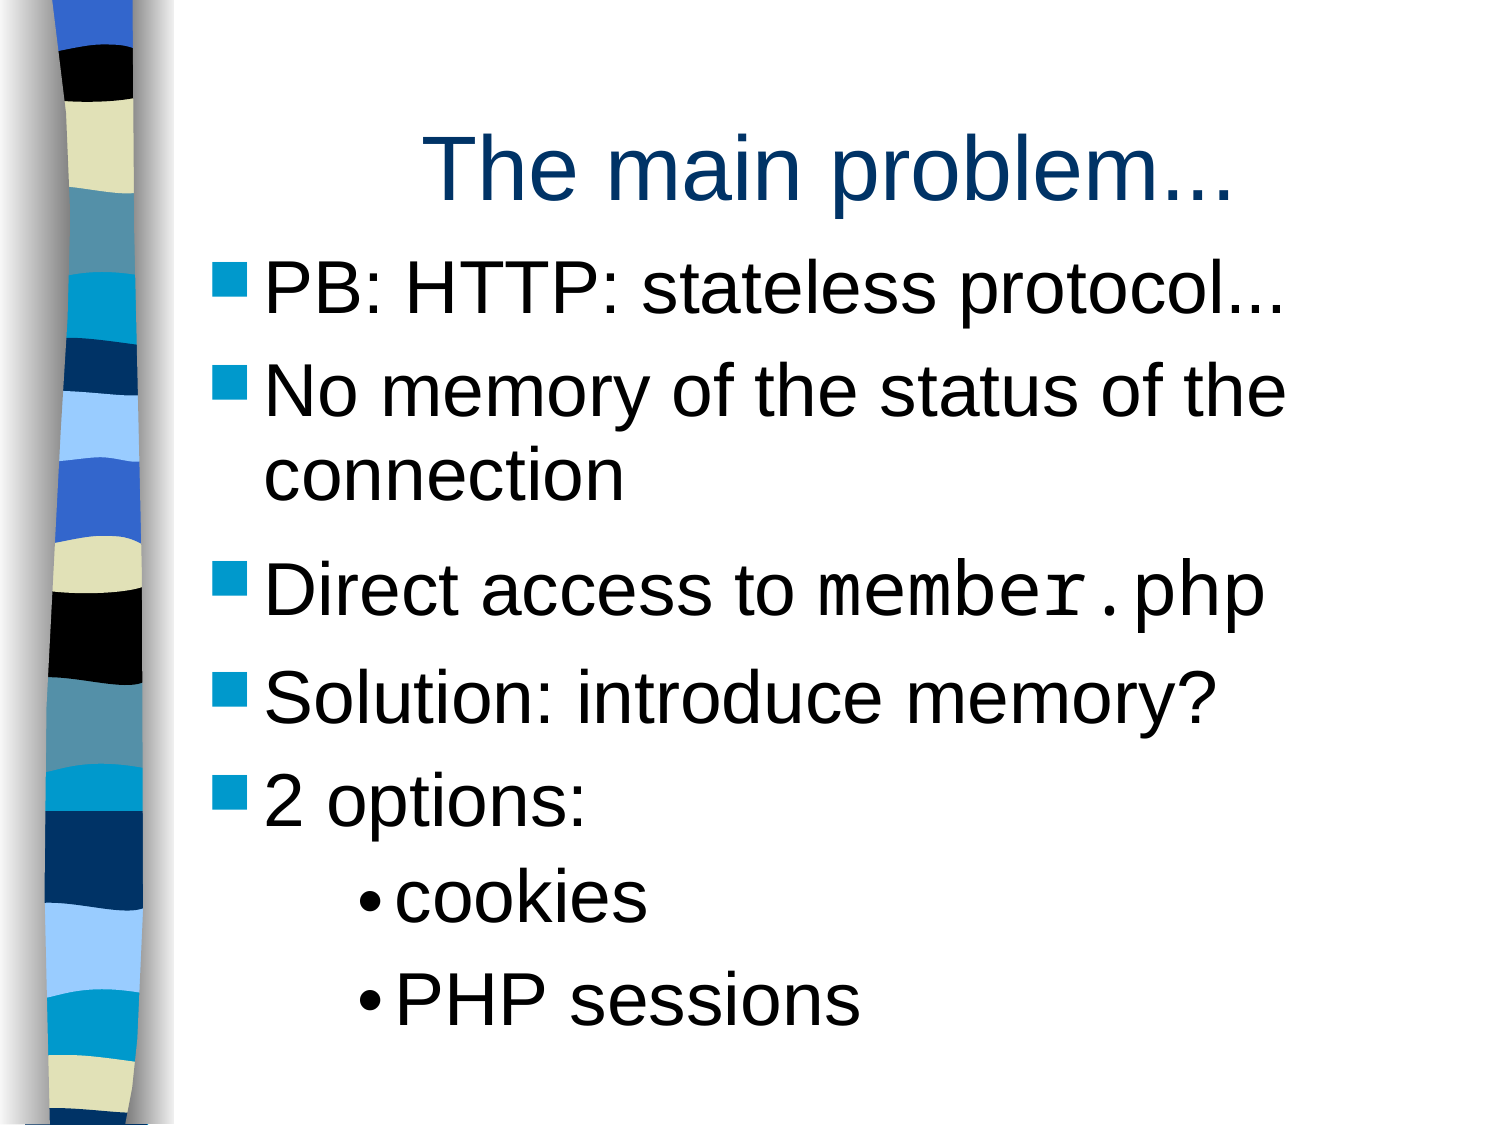

# The main problem...
PB: HTTP: stateless protocol...
No memory of the status of the connection
Direct access to member.php
Solution: introduce memory?
2 options:
cookies
PHP sessions